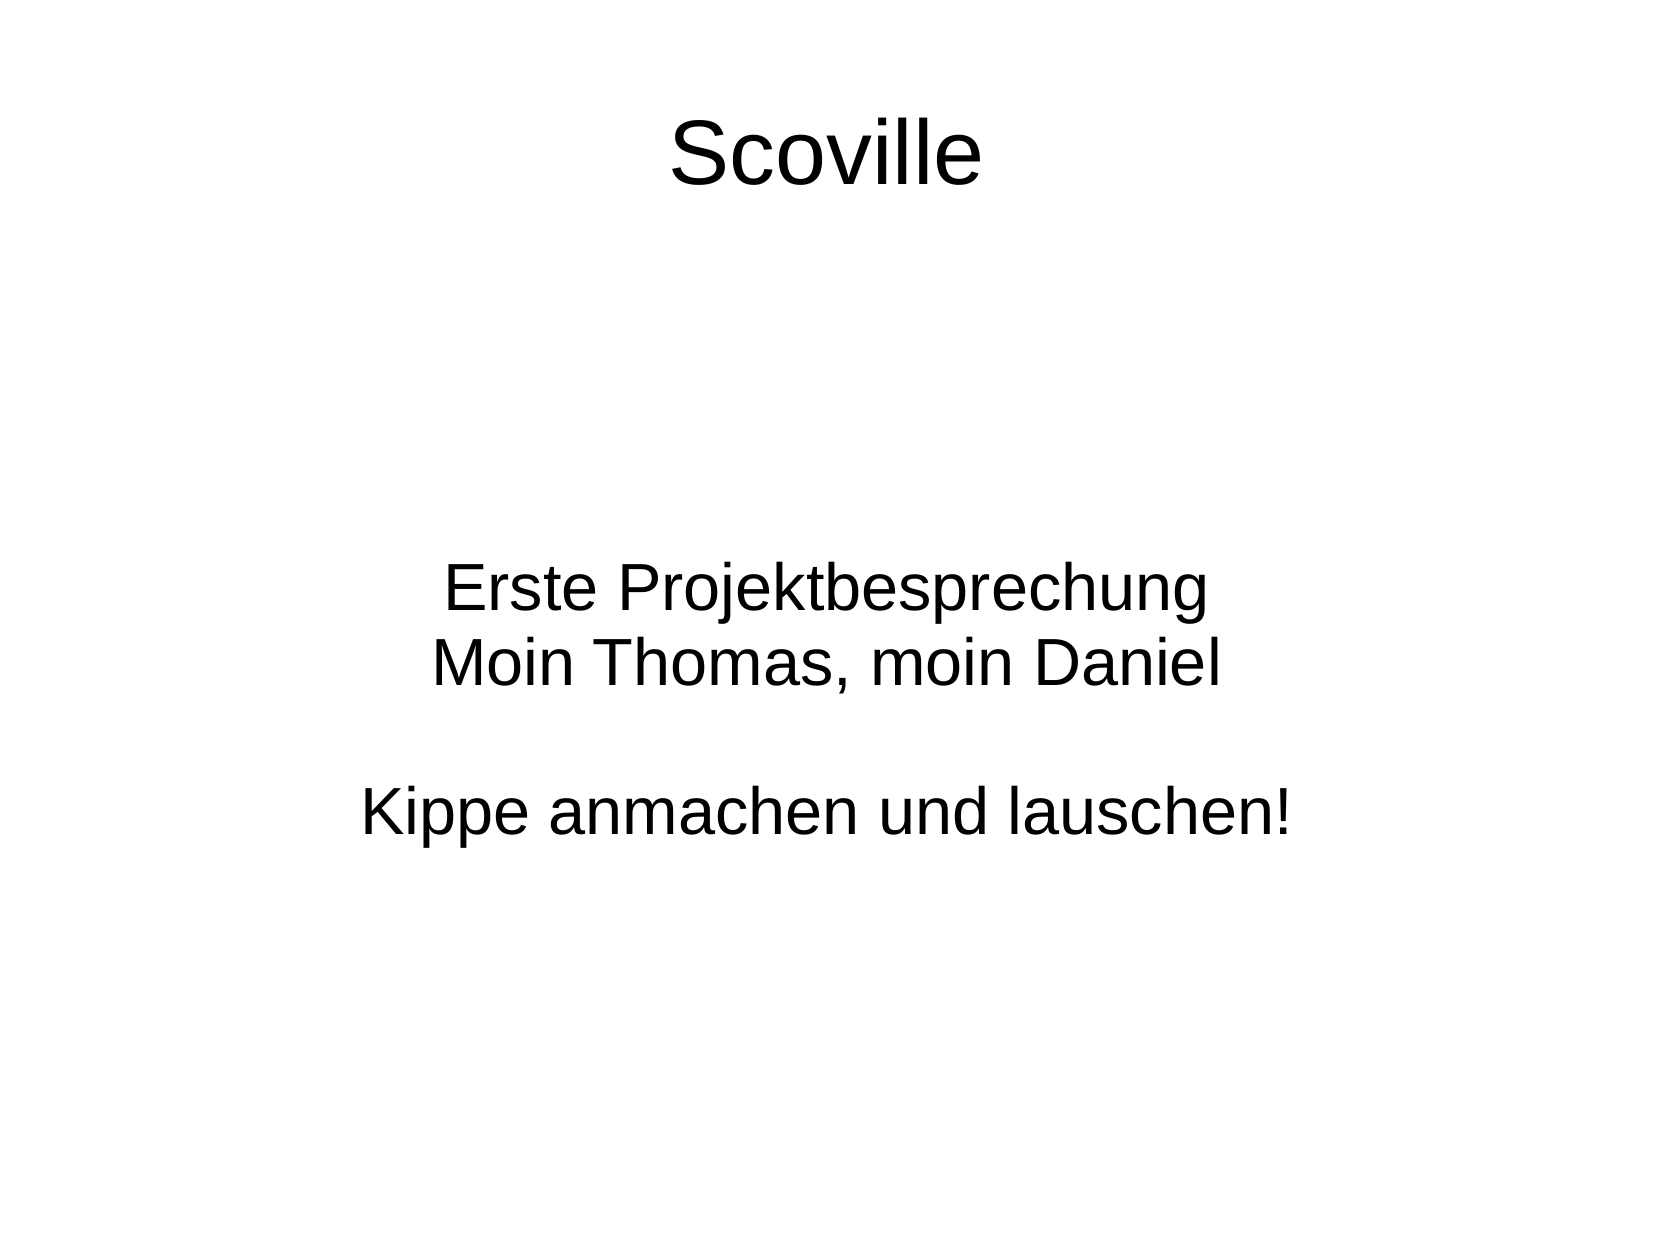

# Scoville
Erste Projektbesprechung
Moin Thomas, moin Daniel
Kippe anmachen und lauschen!